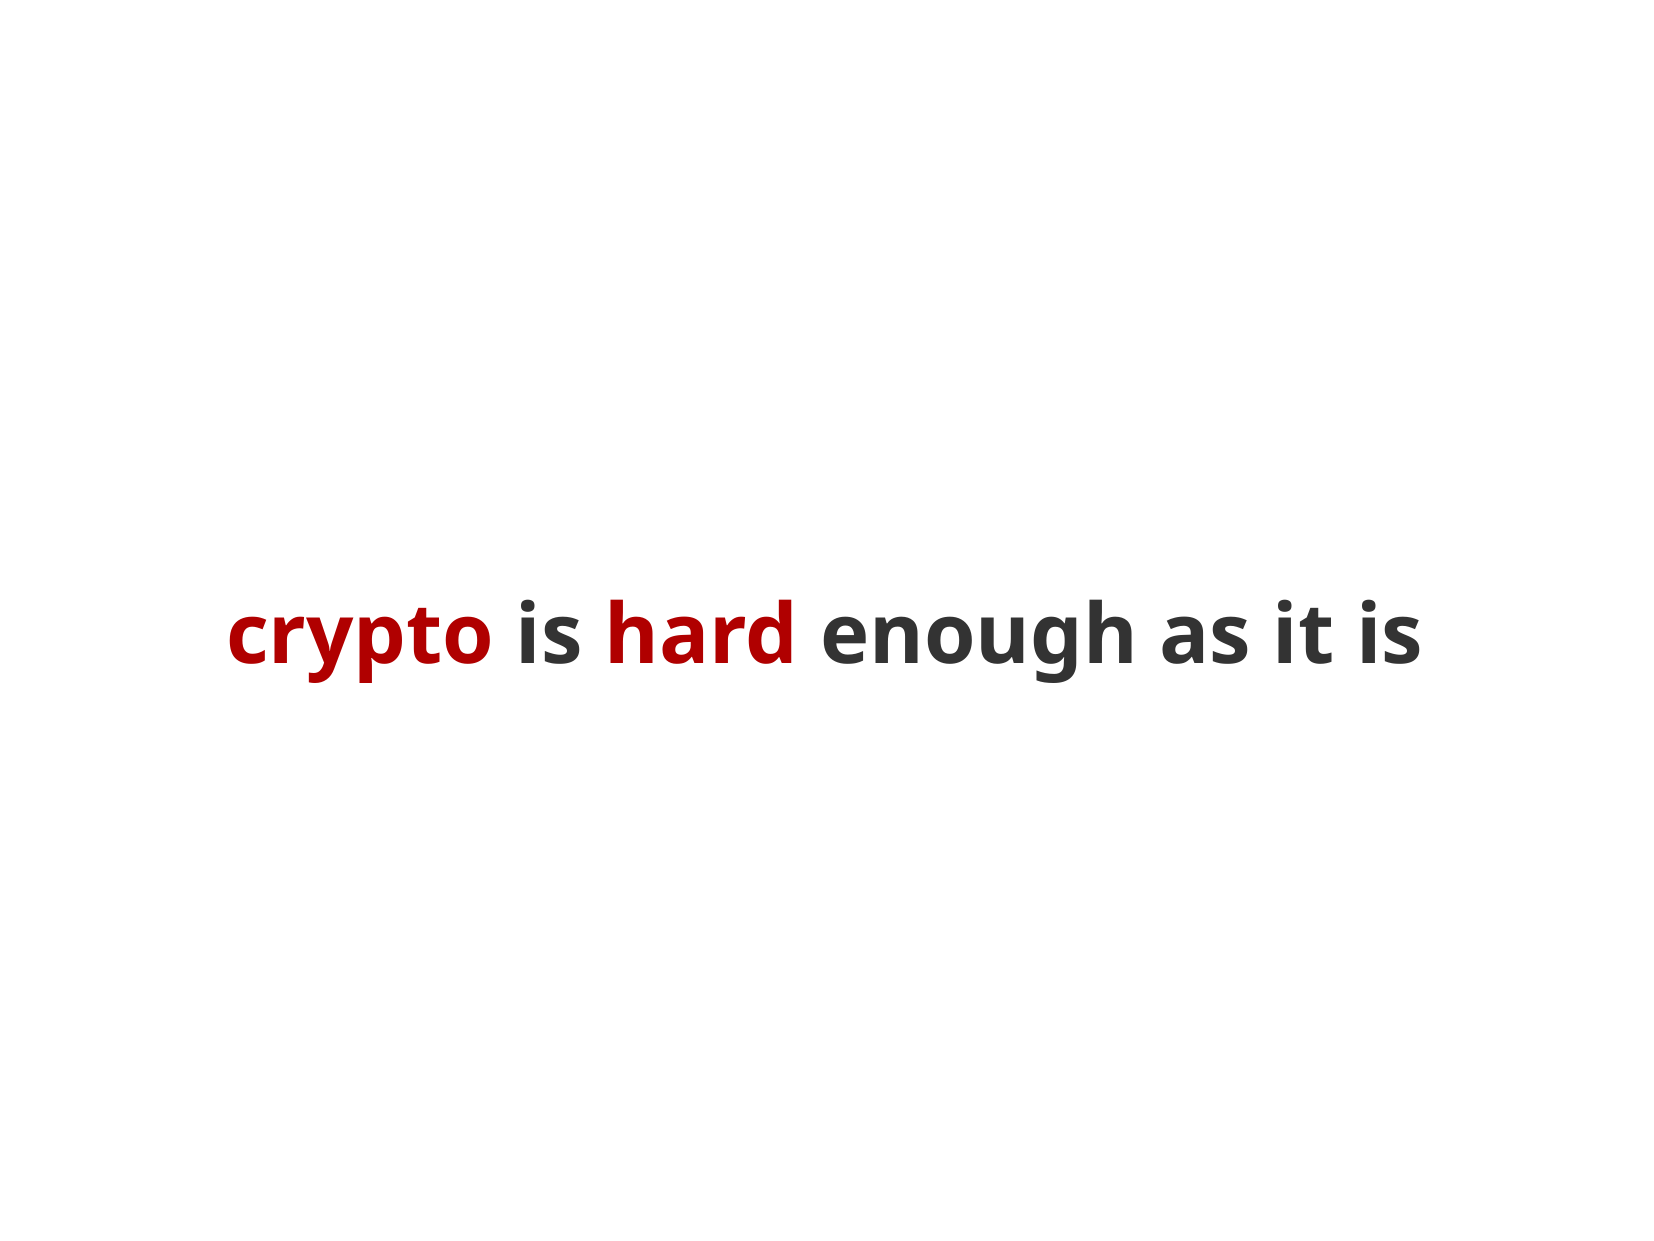

#
crypto is hard enough as it is